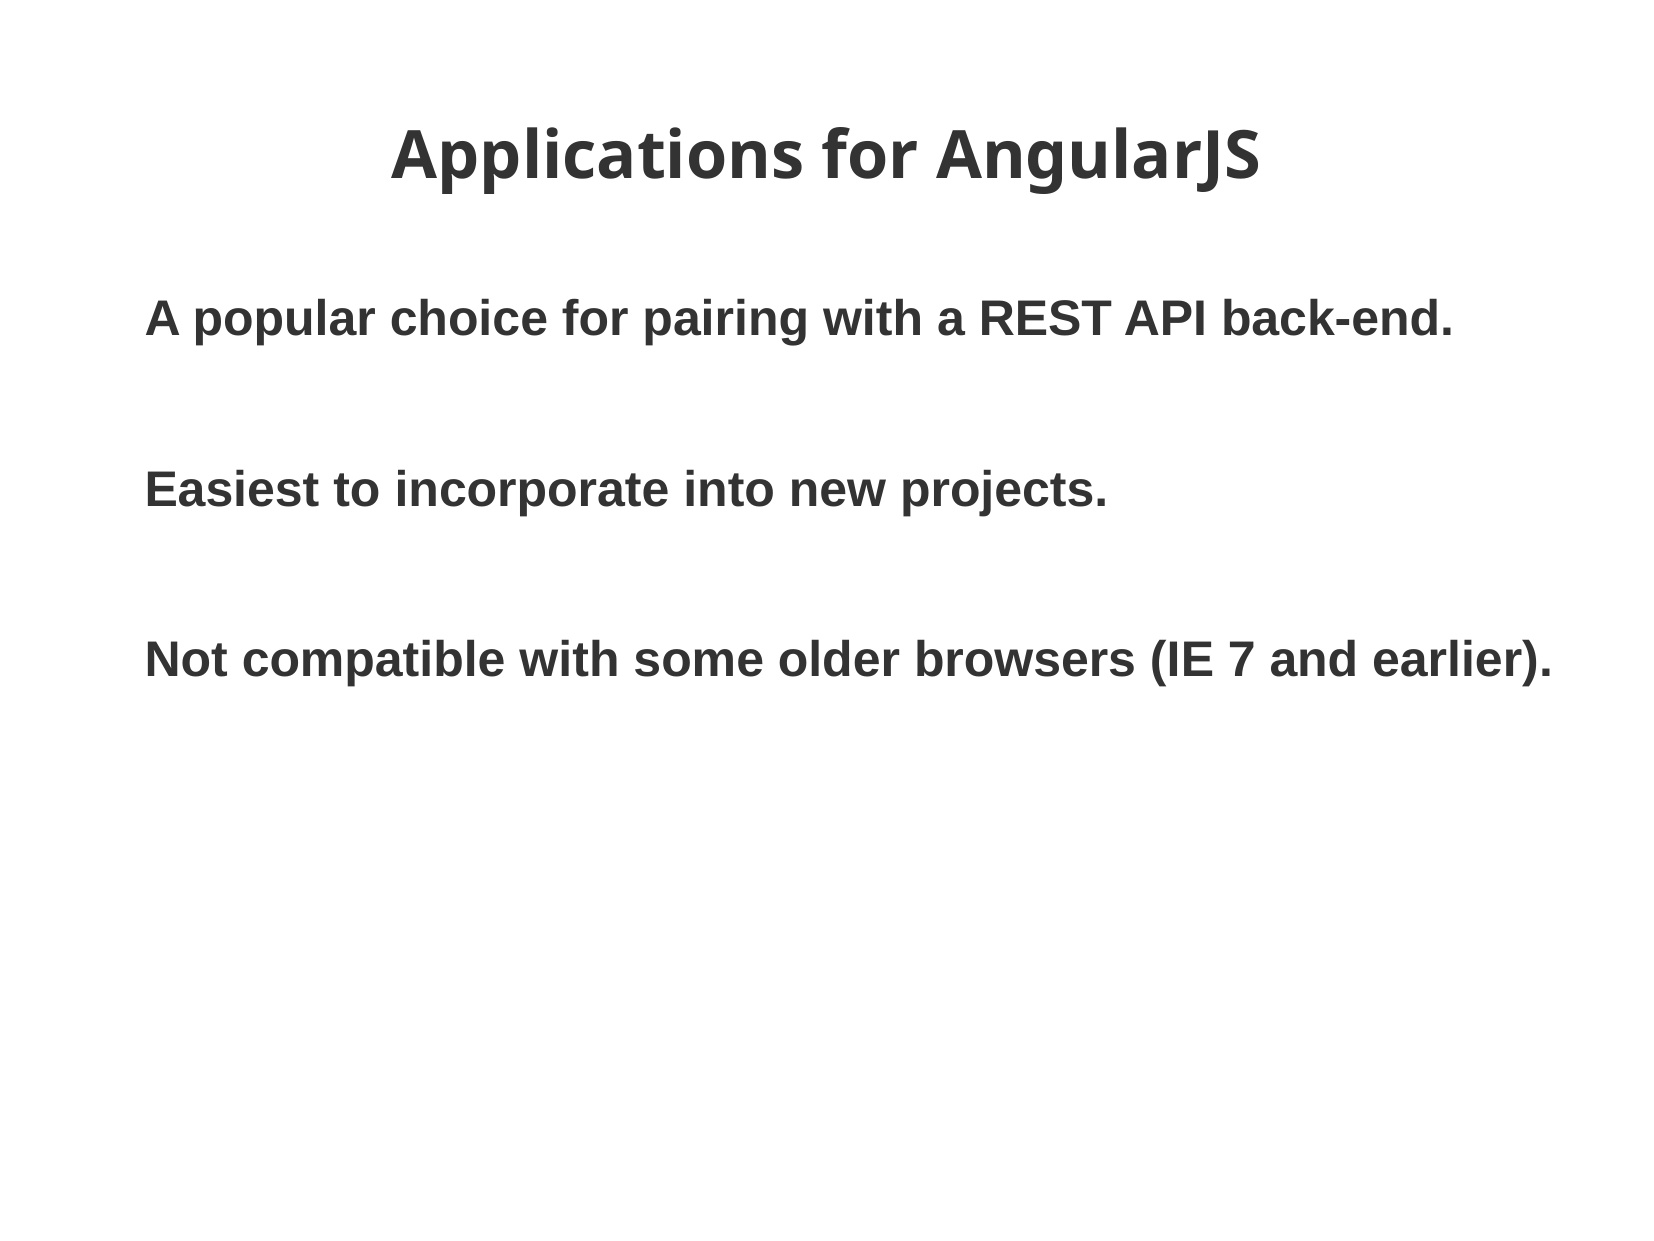

# Applications for AngularJS
A popular choice for pairing with a REST API back-end.
Easiest to incorporate into new projects.
Not compatible with some older browsers (IE 7 and earlier).